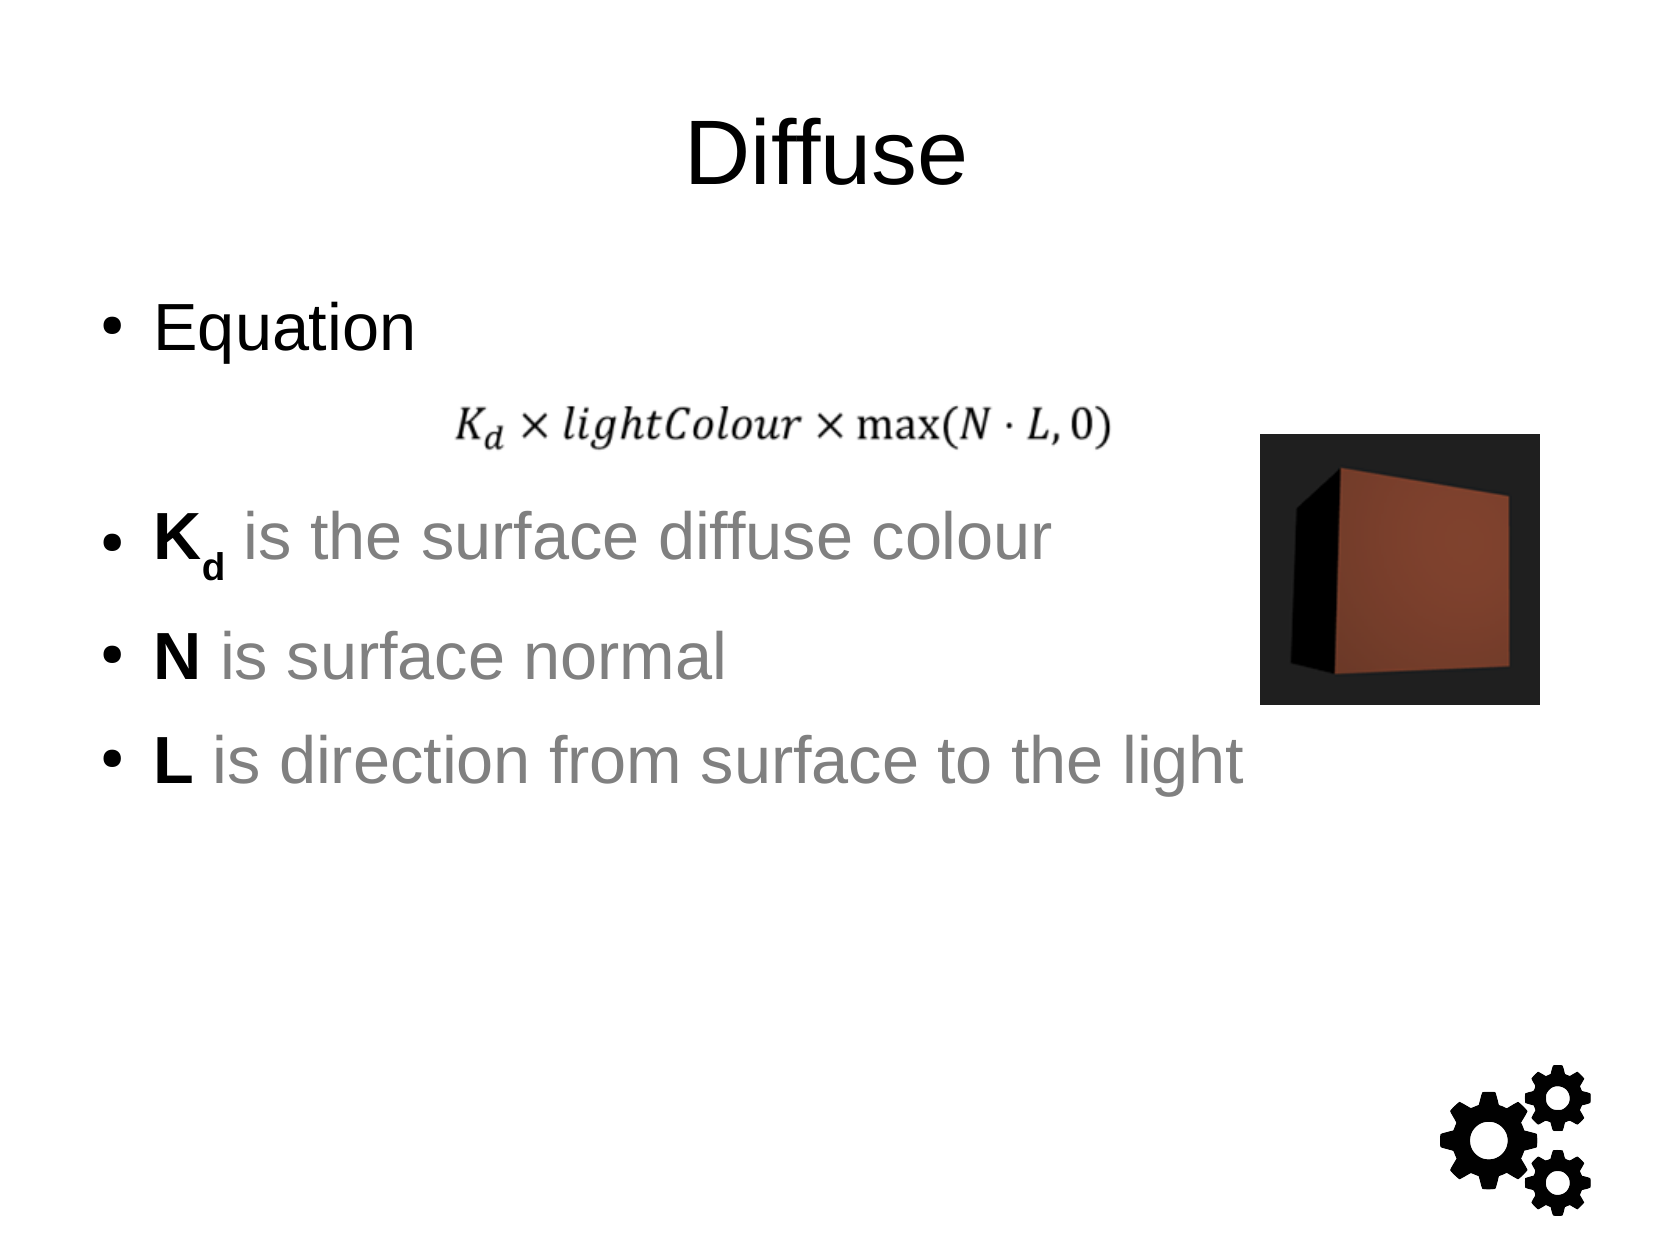

# Diffuse
Equation
Kd is the surface diffuse colour
N is surface normal
L is direction from surface to the light